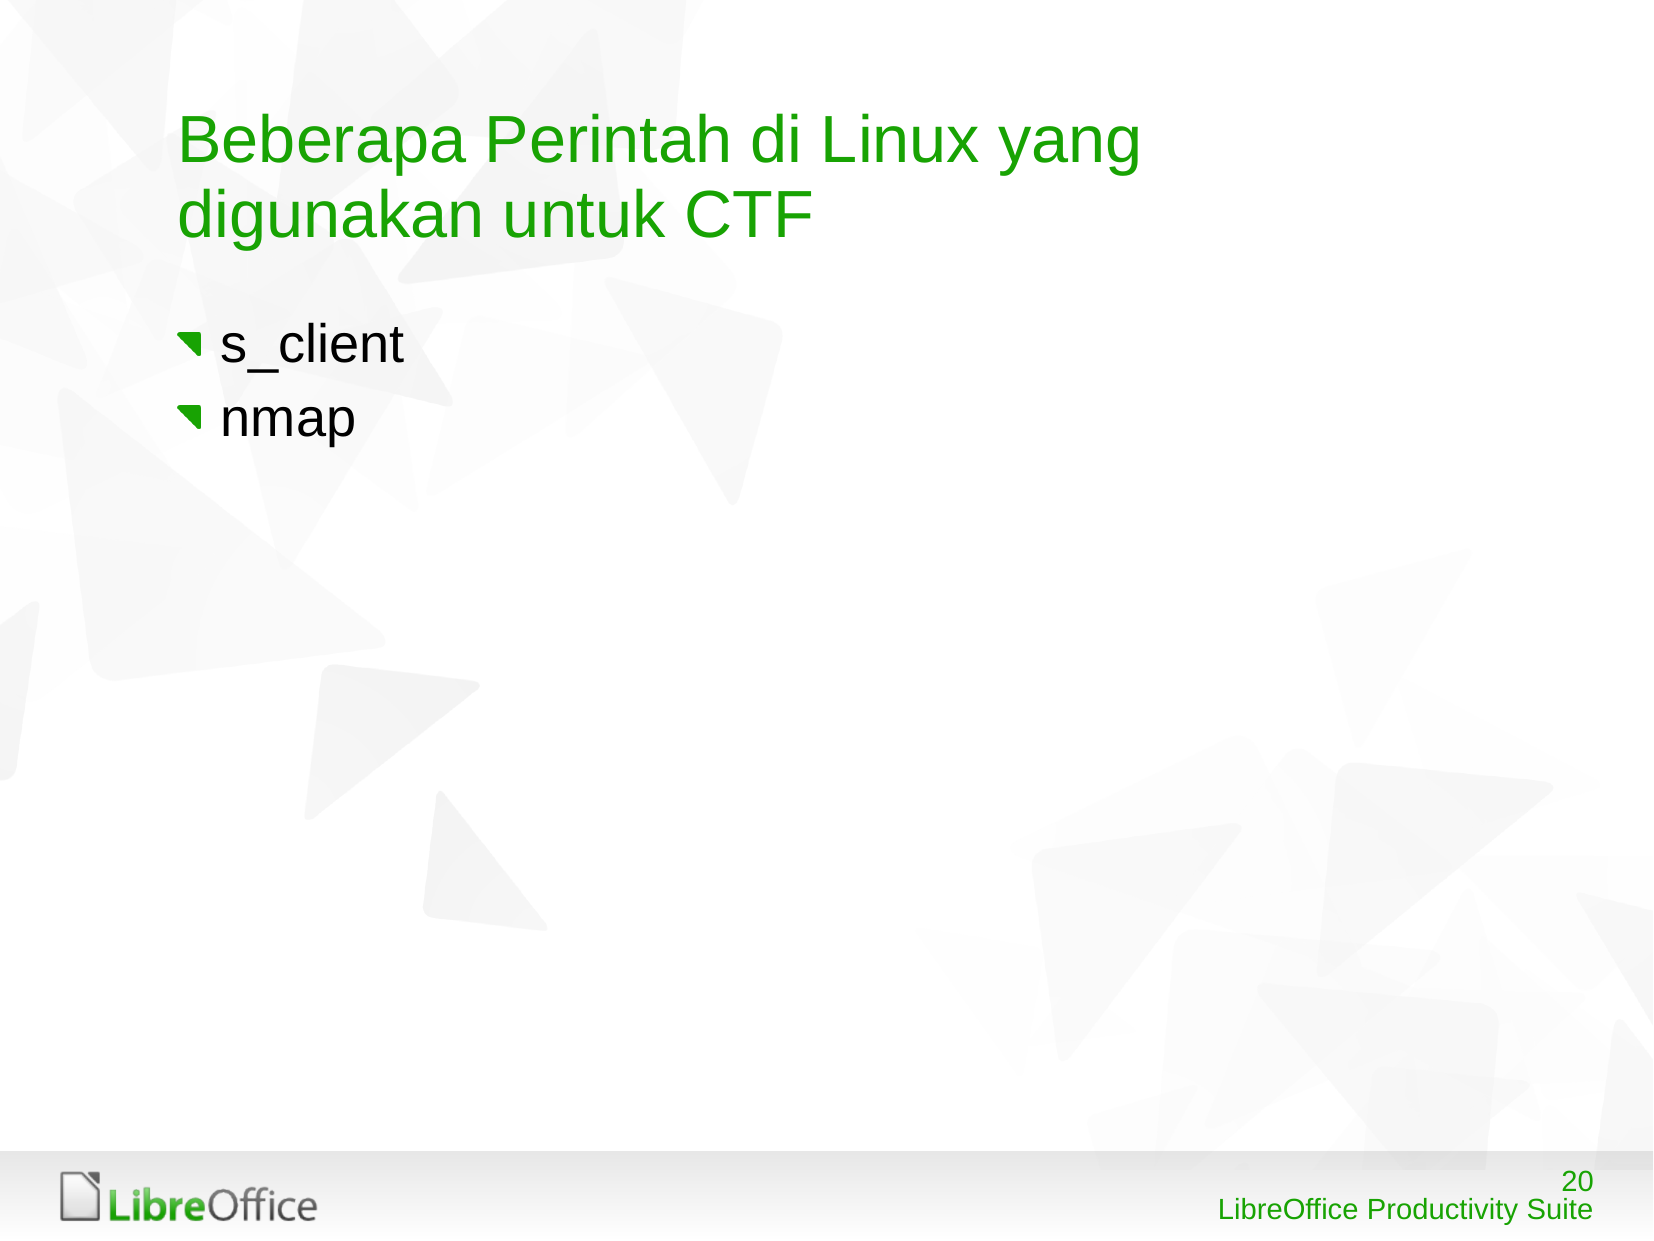

# Beberapa Perintah di Linux yang digunakan untuk CTF
s_client
nmap
20
LibreOffice Productivity Suite